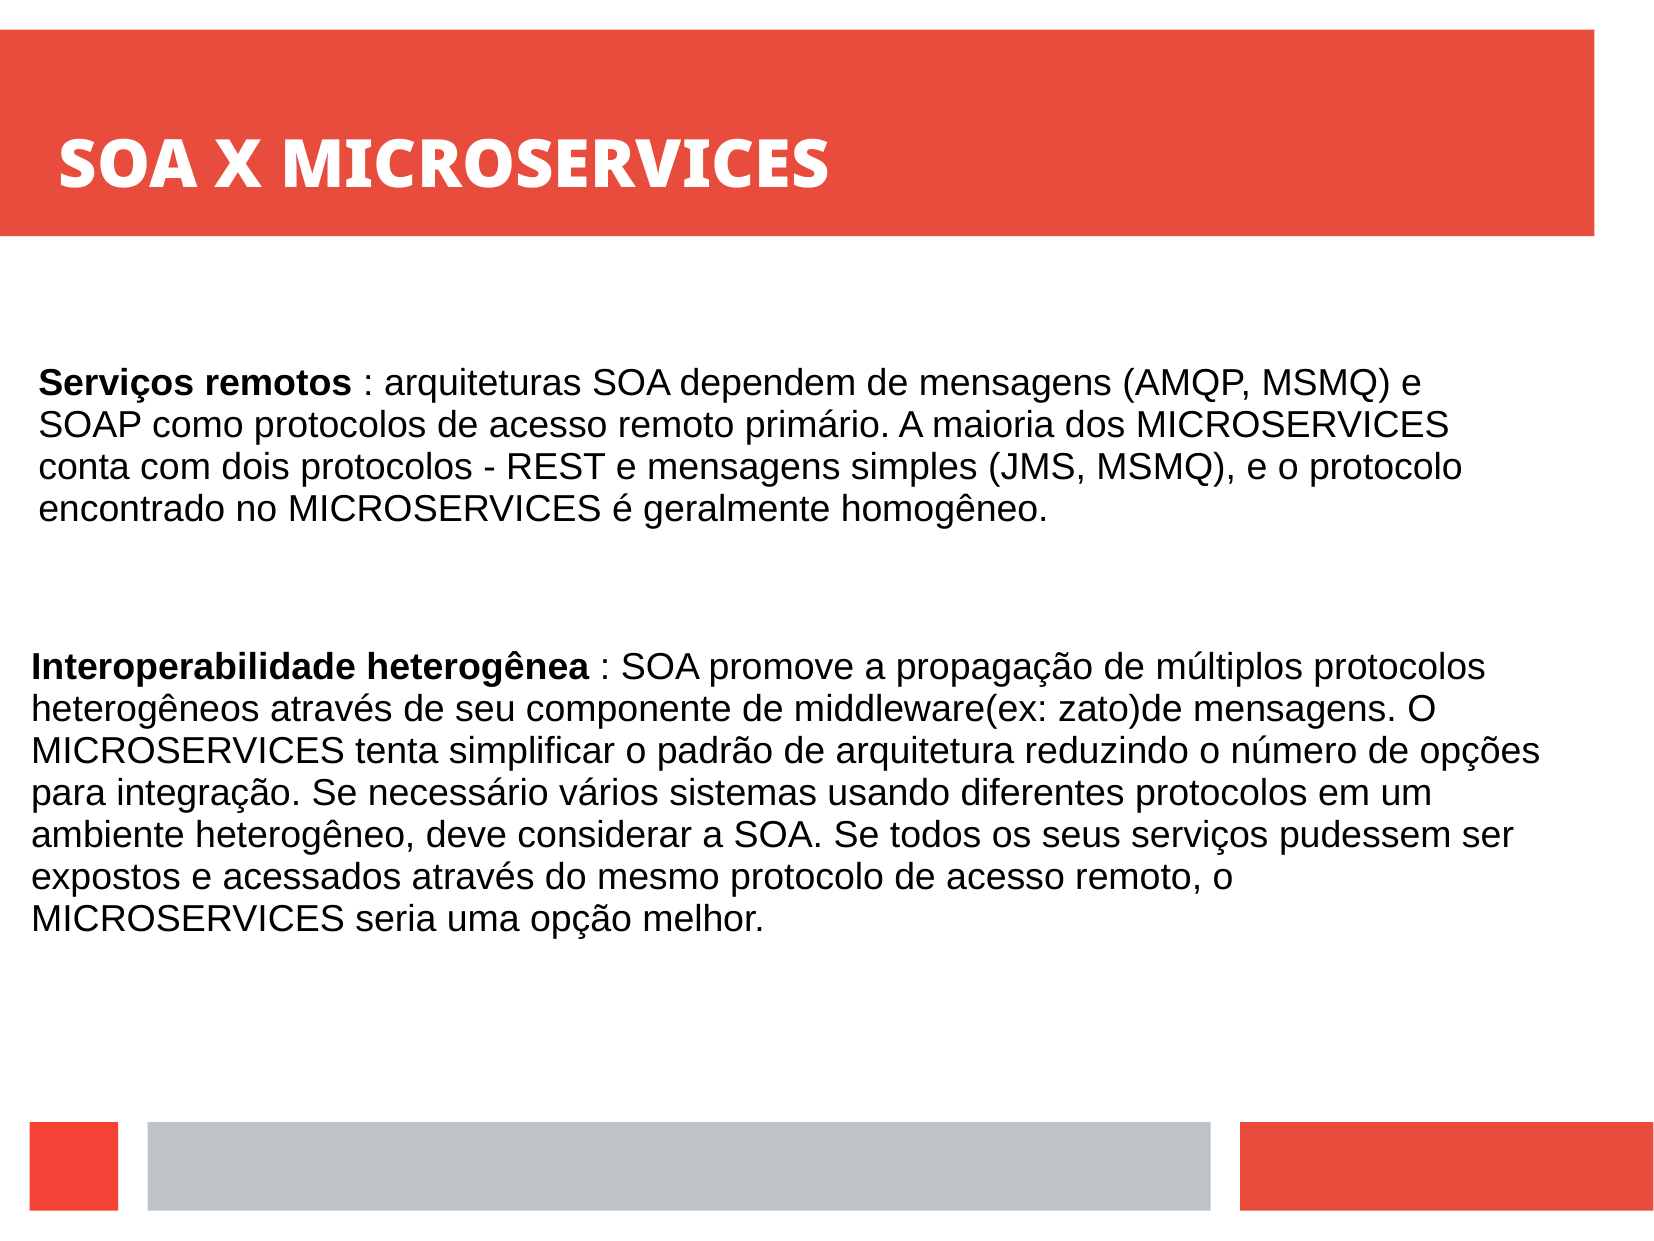

# SOA X MICROSERVICES
Serviços remotos : arquiteturas SOA dependem de mensagens (AMQP, MSMQ) e SOAP como protocolos de acesso remoto primário. A maioria dos MICROSERVICES conta com dois protocolos - REST e mensagens simples (JMS, MSMQ), e o protocolo encontrado no MICROSERVICES é geralmente homogêneo.
Interoperabilidade heterogênea : SOA promove a propagação de múltiplos protocolos heterogêneos através de seu componente de middleware(ex: zato)de mensagens. O MICROSERVICES tenta simplificar o padrão de arquitetura reduzindo o número de opções para integração. Se necessário vários sistemas usando diferentes protocolos em um ambiente heterogêneo, deve considerar a SOA. Se todos os seus serviços pudessem ser expostos e acessados ​​através do mesmo protocolo de acesso remoto, o MICROSERVICES seria uma opção melhor.